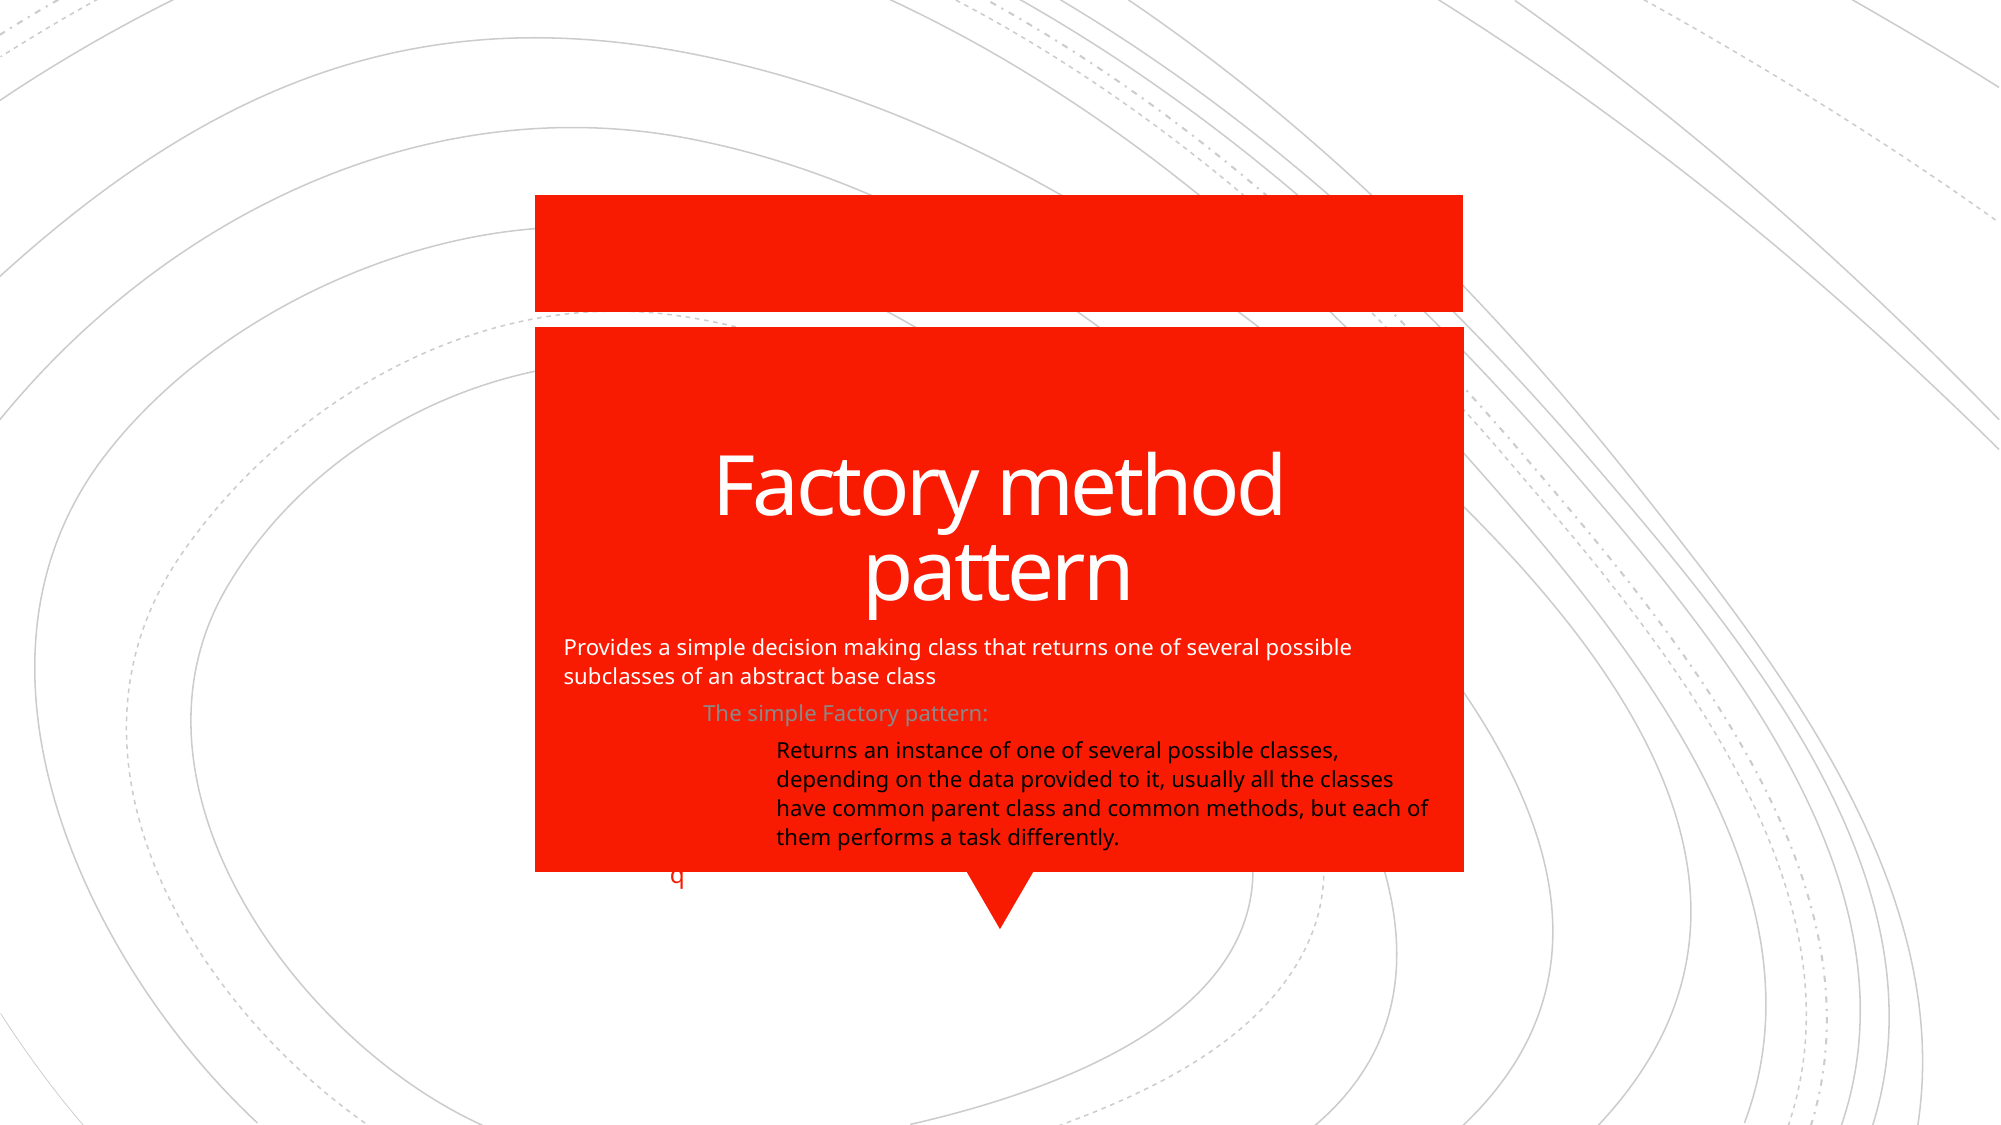

# Factory method pattern
Provides a simple decision making class that returns one of several possible subclasses of an abstract base class
The simple Factory pattern:
Returns an instance of one of several possible classes, depending on the data provided to it, usually all the classes have common parent class and common methods, but each of them performs a task differently.